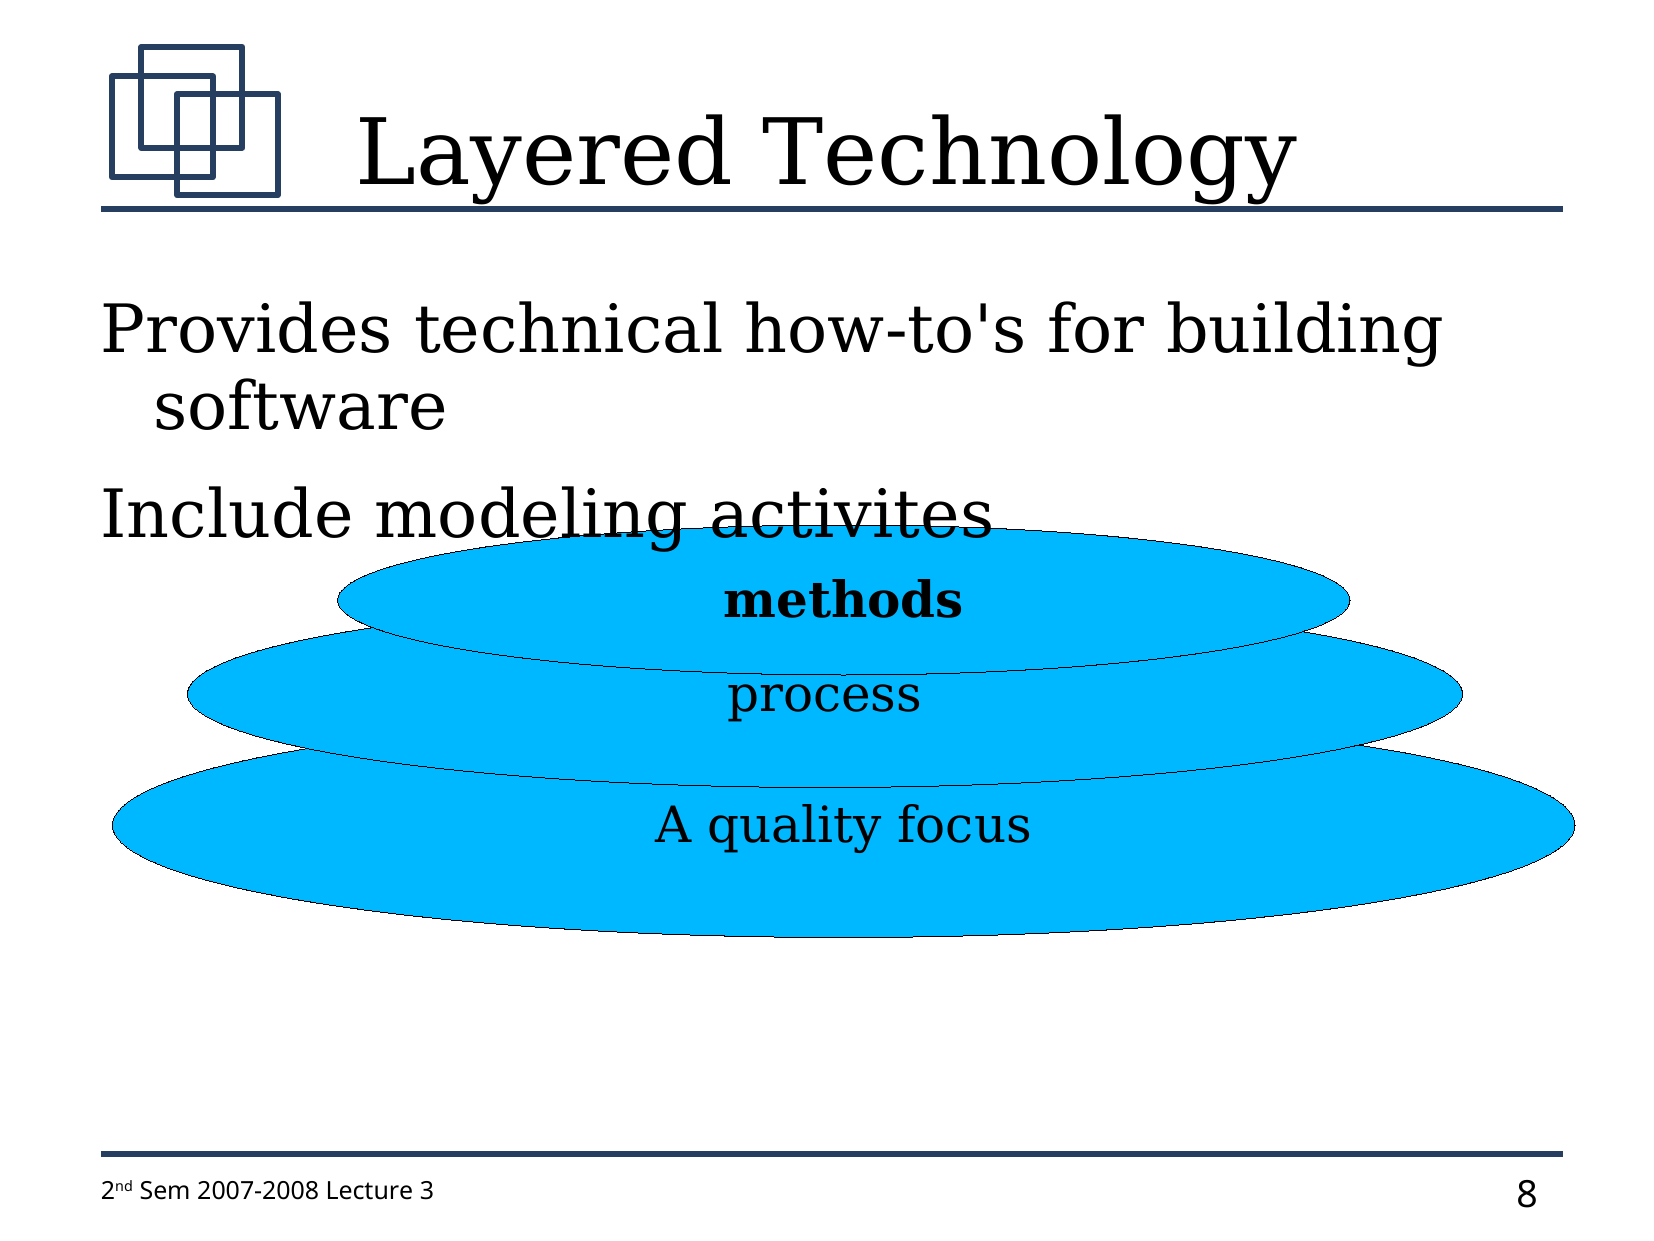

# Layered Technology
Provides technical how-to's for building software
Include modeling activites
methods
process
A quality focus